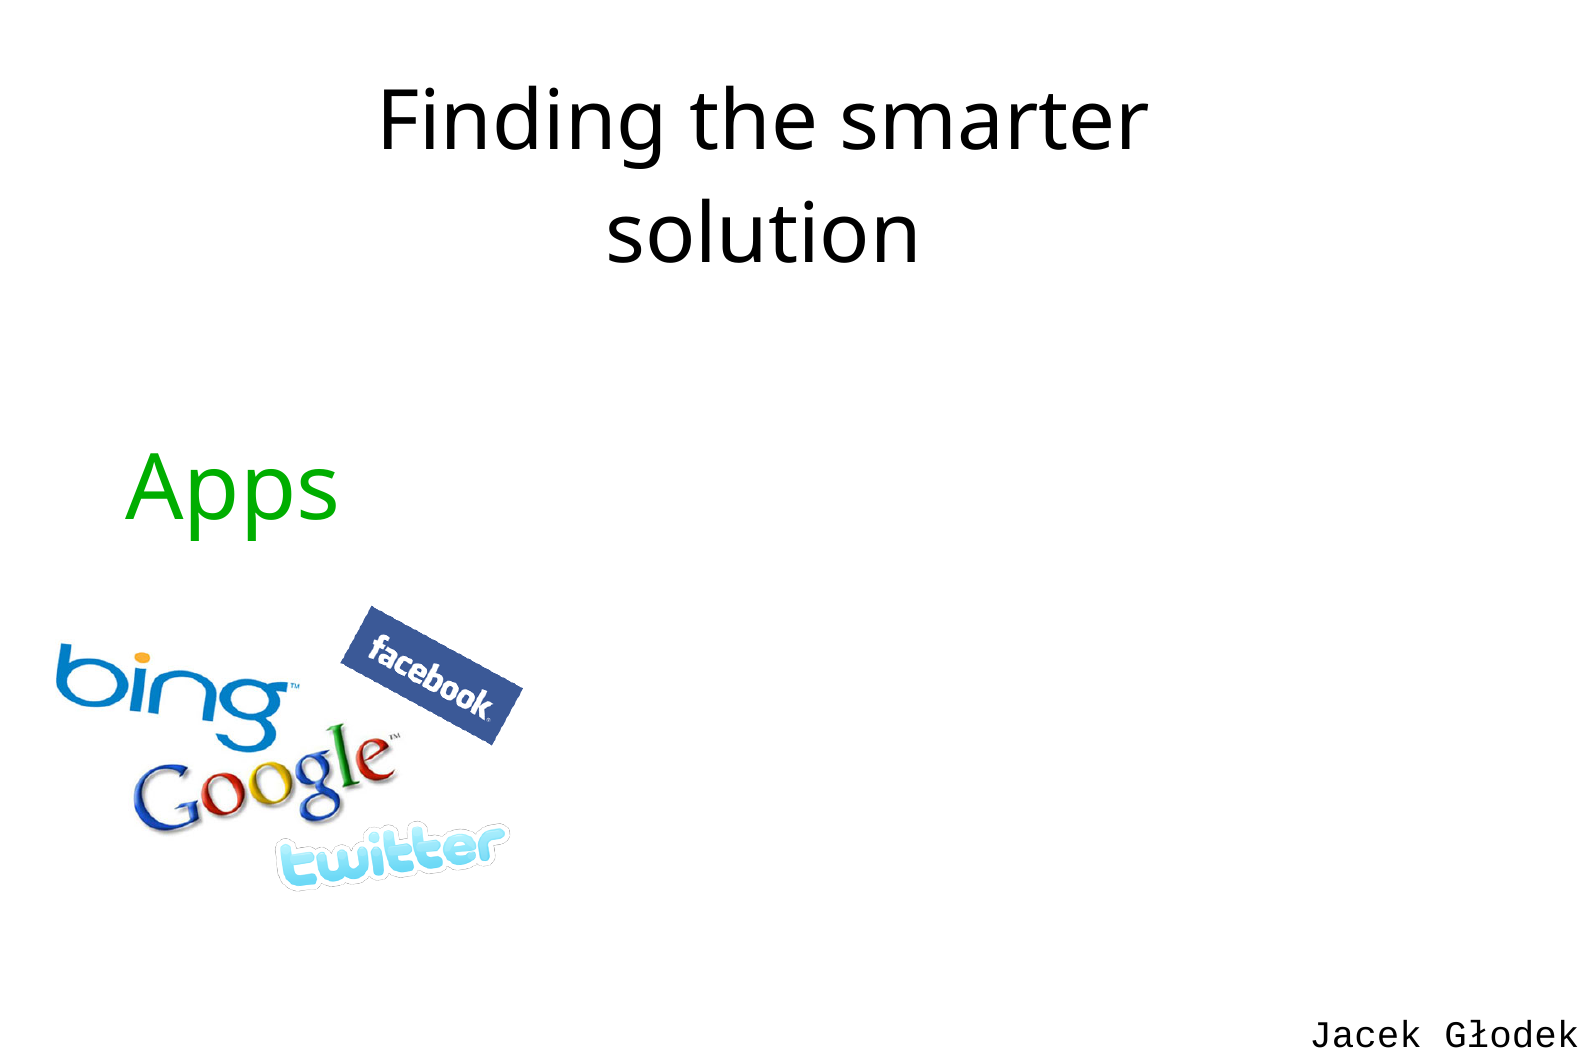

Finding the smarter solution
Apps
Jacek Głodek